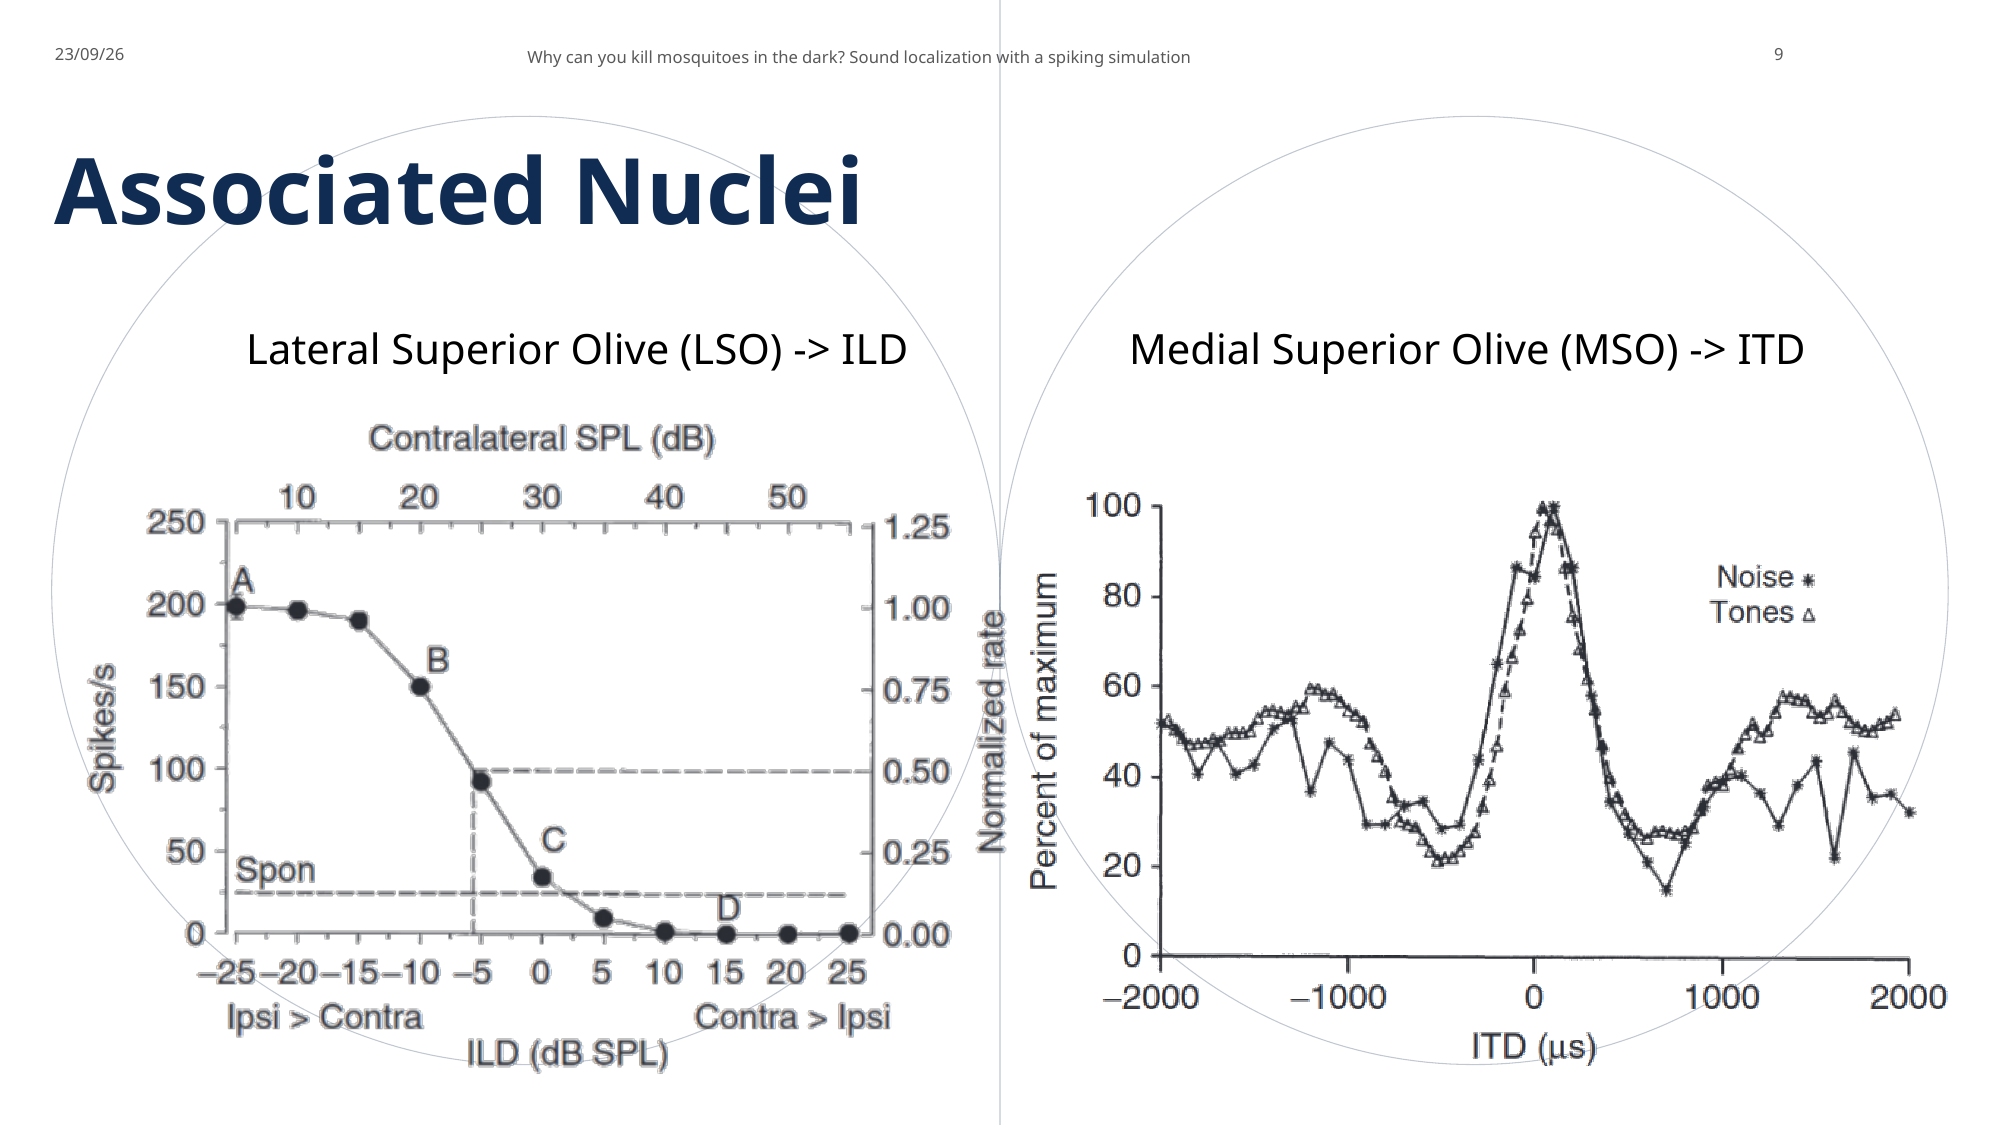

Why can you kill mosquitoes in the dark? Sound localization with a spiking simulation
5
# Associated Nuclei
Lateral Superior Olive (LSO) -> ILD
Medial Superior Olive (MSO) -> ITD